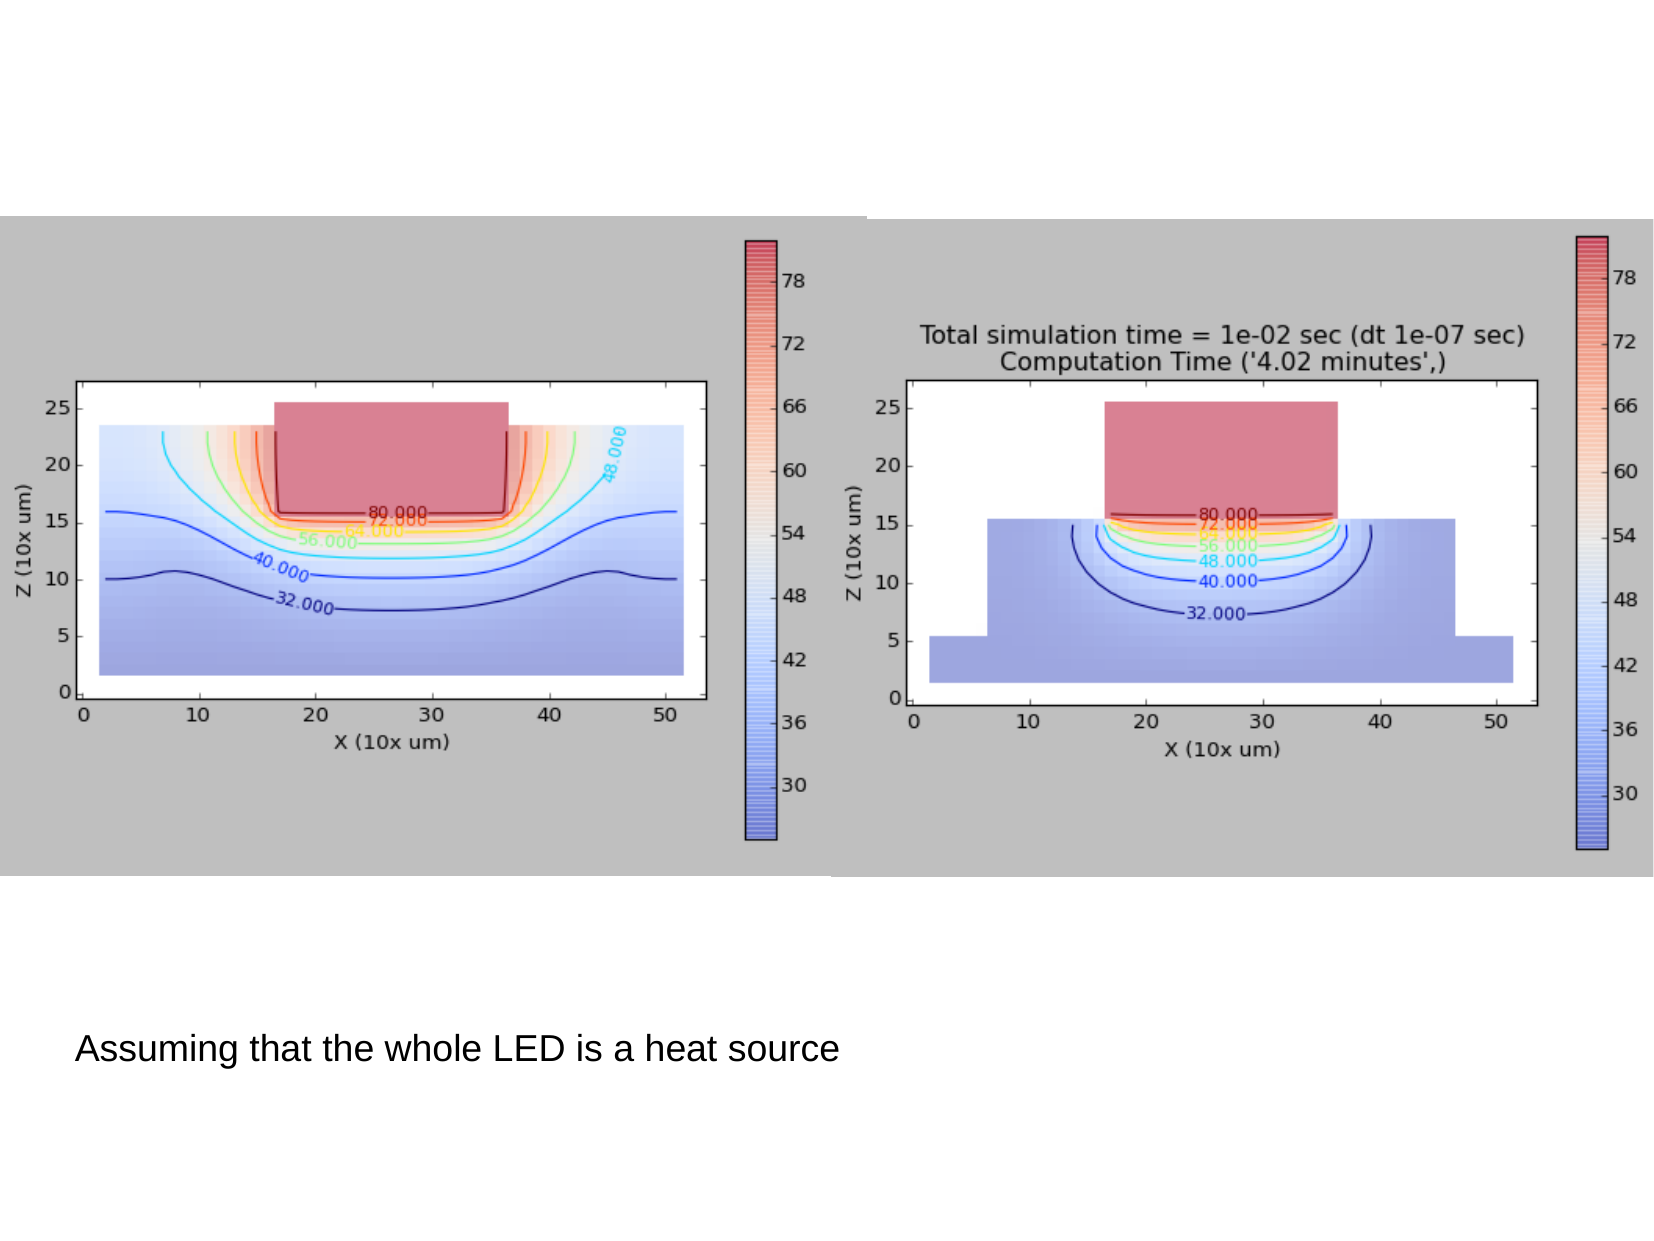

Assuming that the whole LED is a heat source